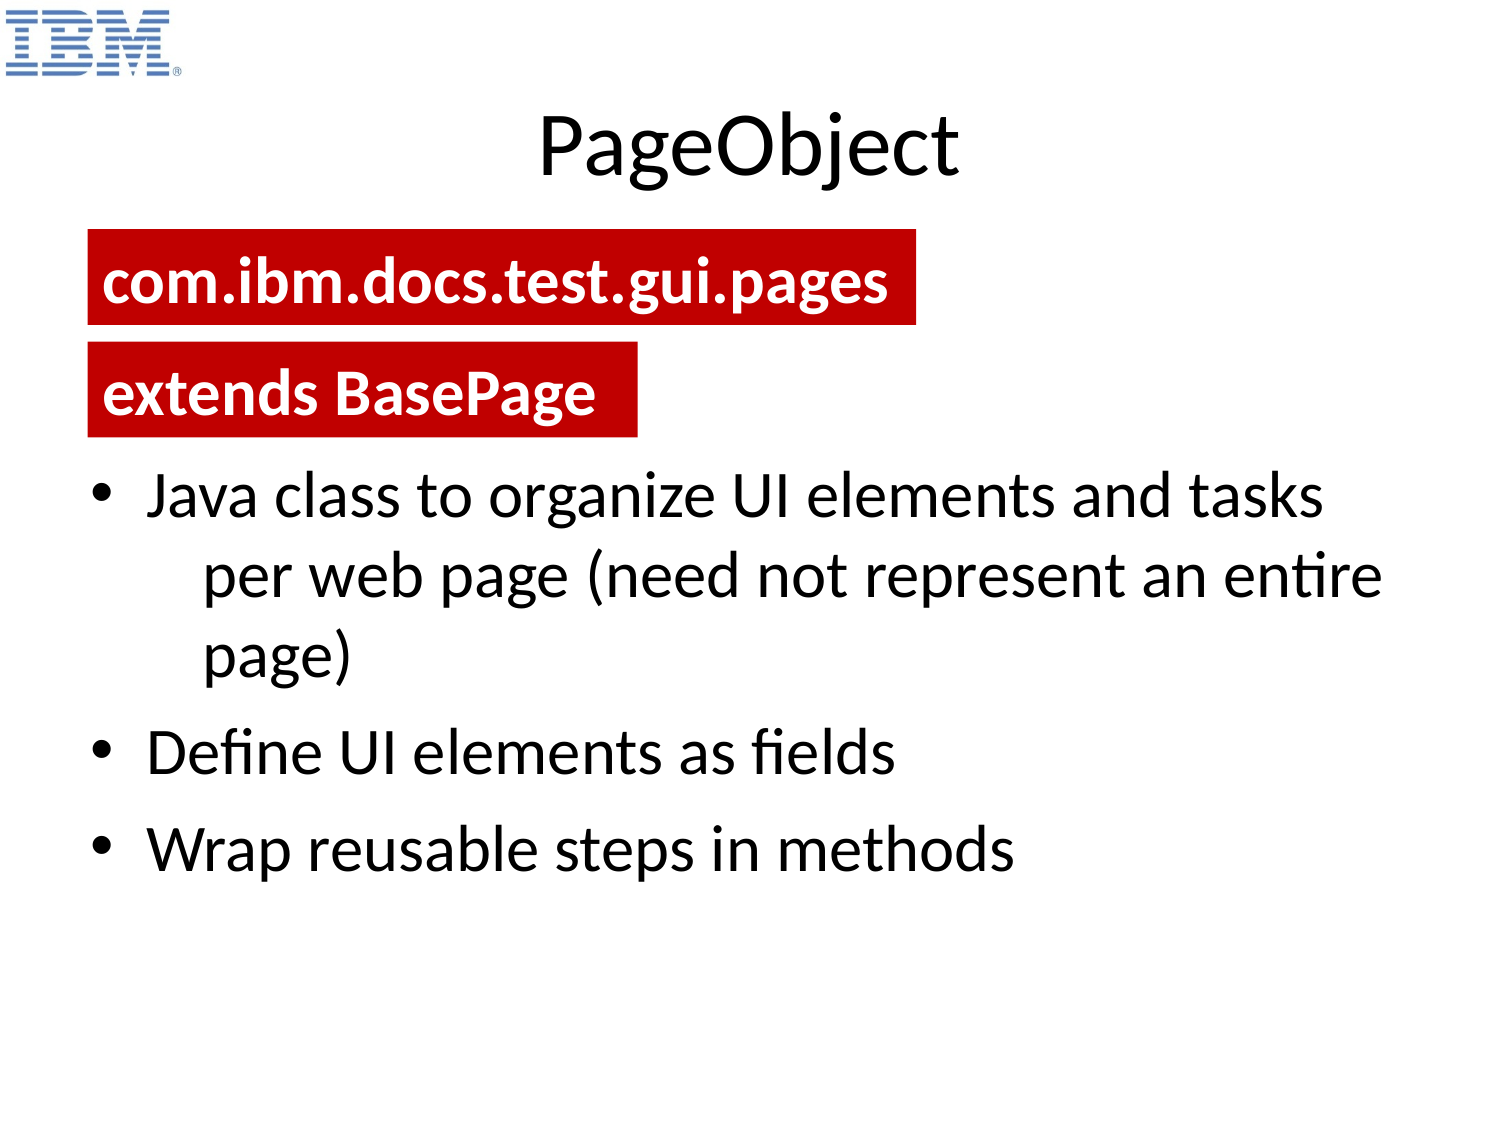

# PageObject
com.ibm.docs.test.gui.pages
Java class to organize UI elements and tasks per web page (need not represent an entire page)
Define UI elements as fields
Wrap reusable steps in methods
extends BasePage